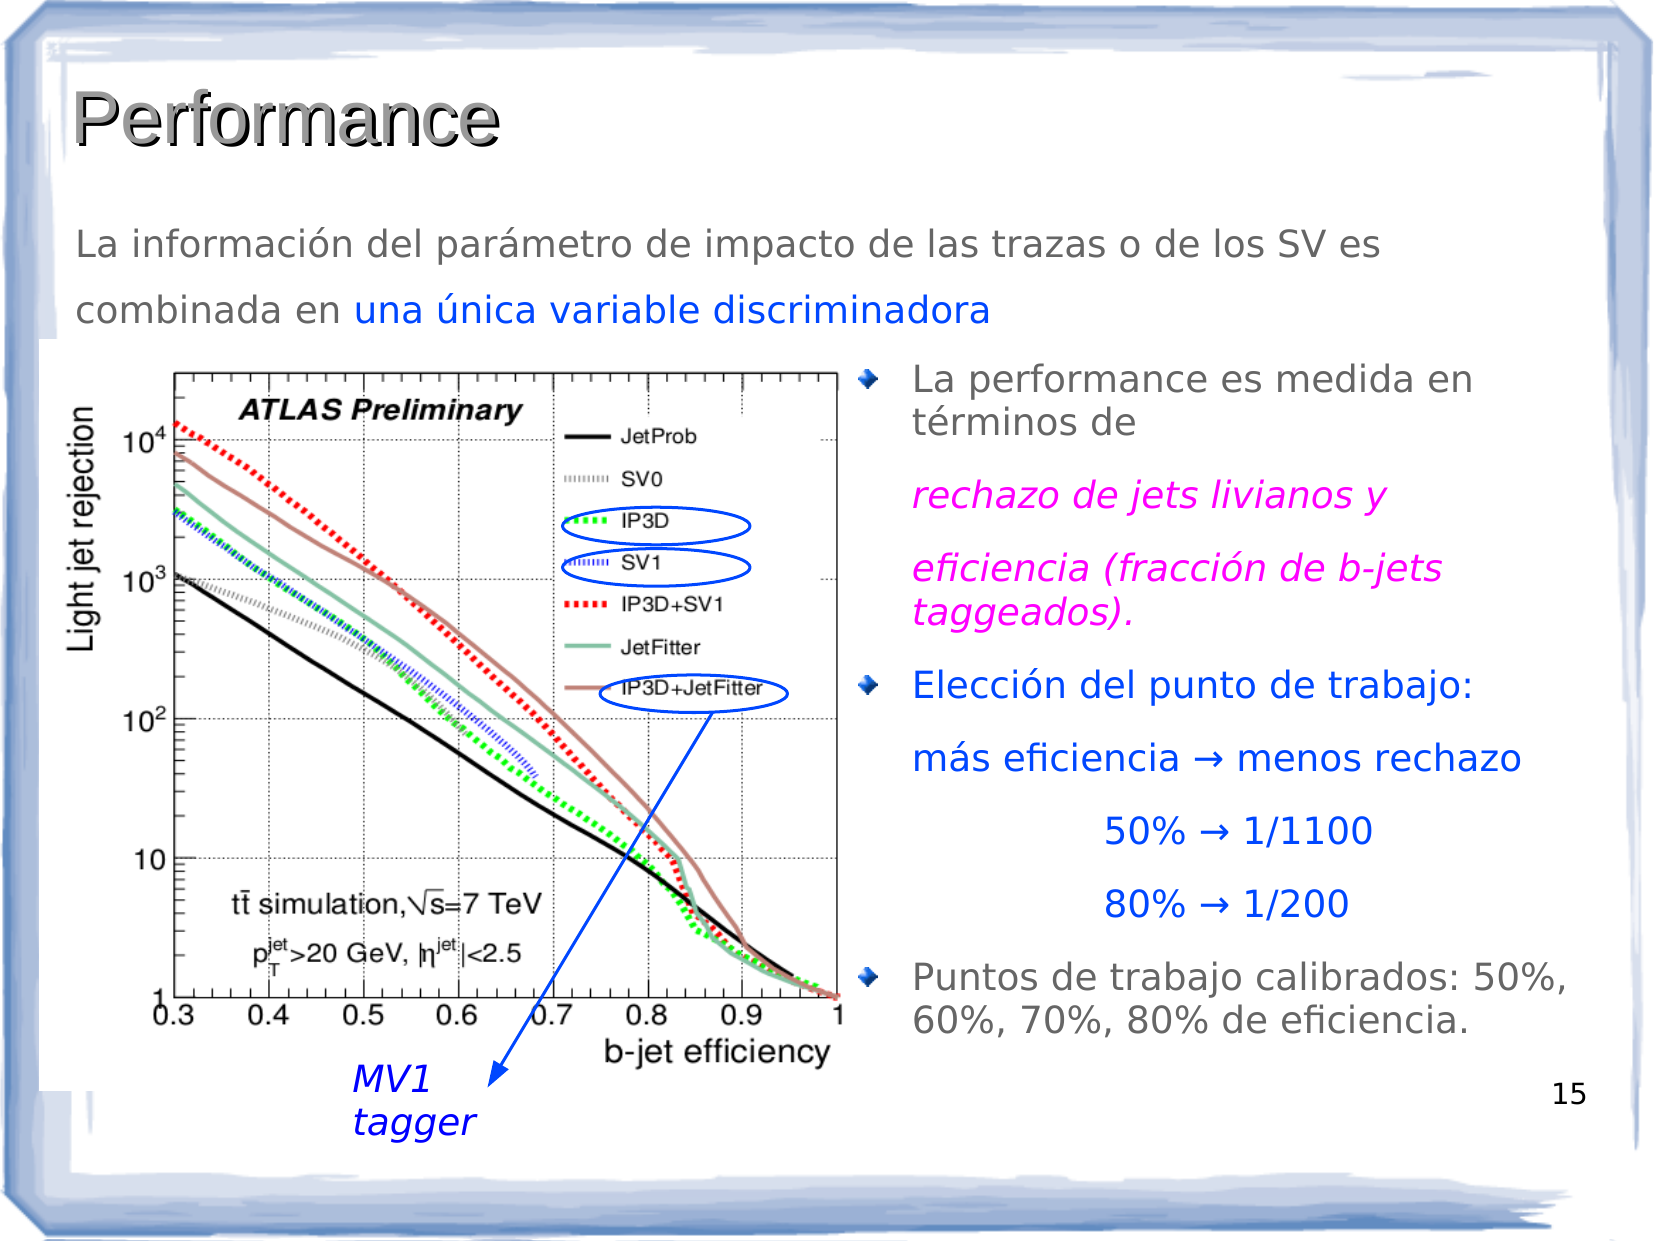

# Performance
La información del parámetro de impacto de las trazas o de los SV es combinada en una única variable discriminadora
La performance es medida en términos de
rechazo de jets livianos y
eficiencia (fracción de b-jets taggeados).
Elección del punto de trabajo:
más eficiencia → menos rechazo
 50% → 1/1100
 80% → 1/200
Puntos de trabajo calibrados: 50%, 60%, 70%, 80% de eficiencia.
MV1 tagger
15